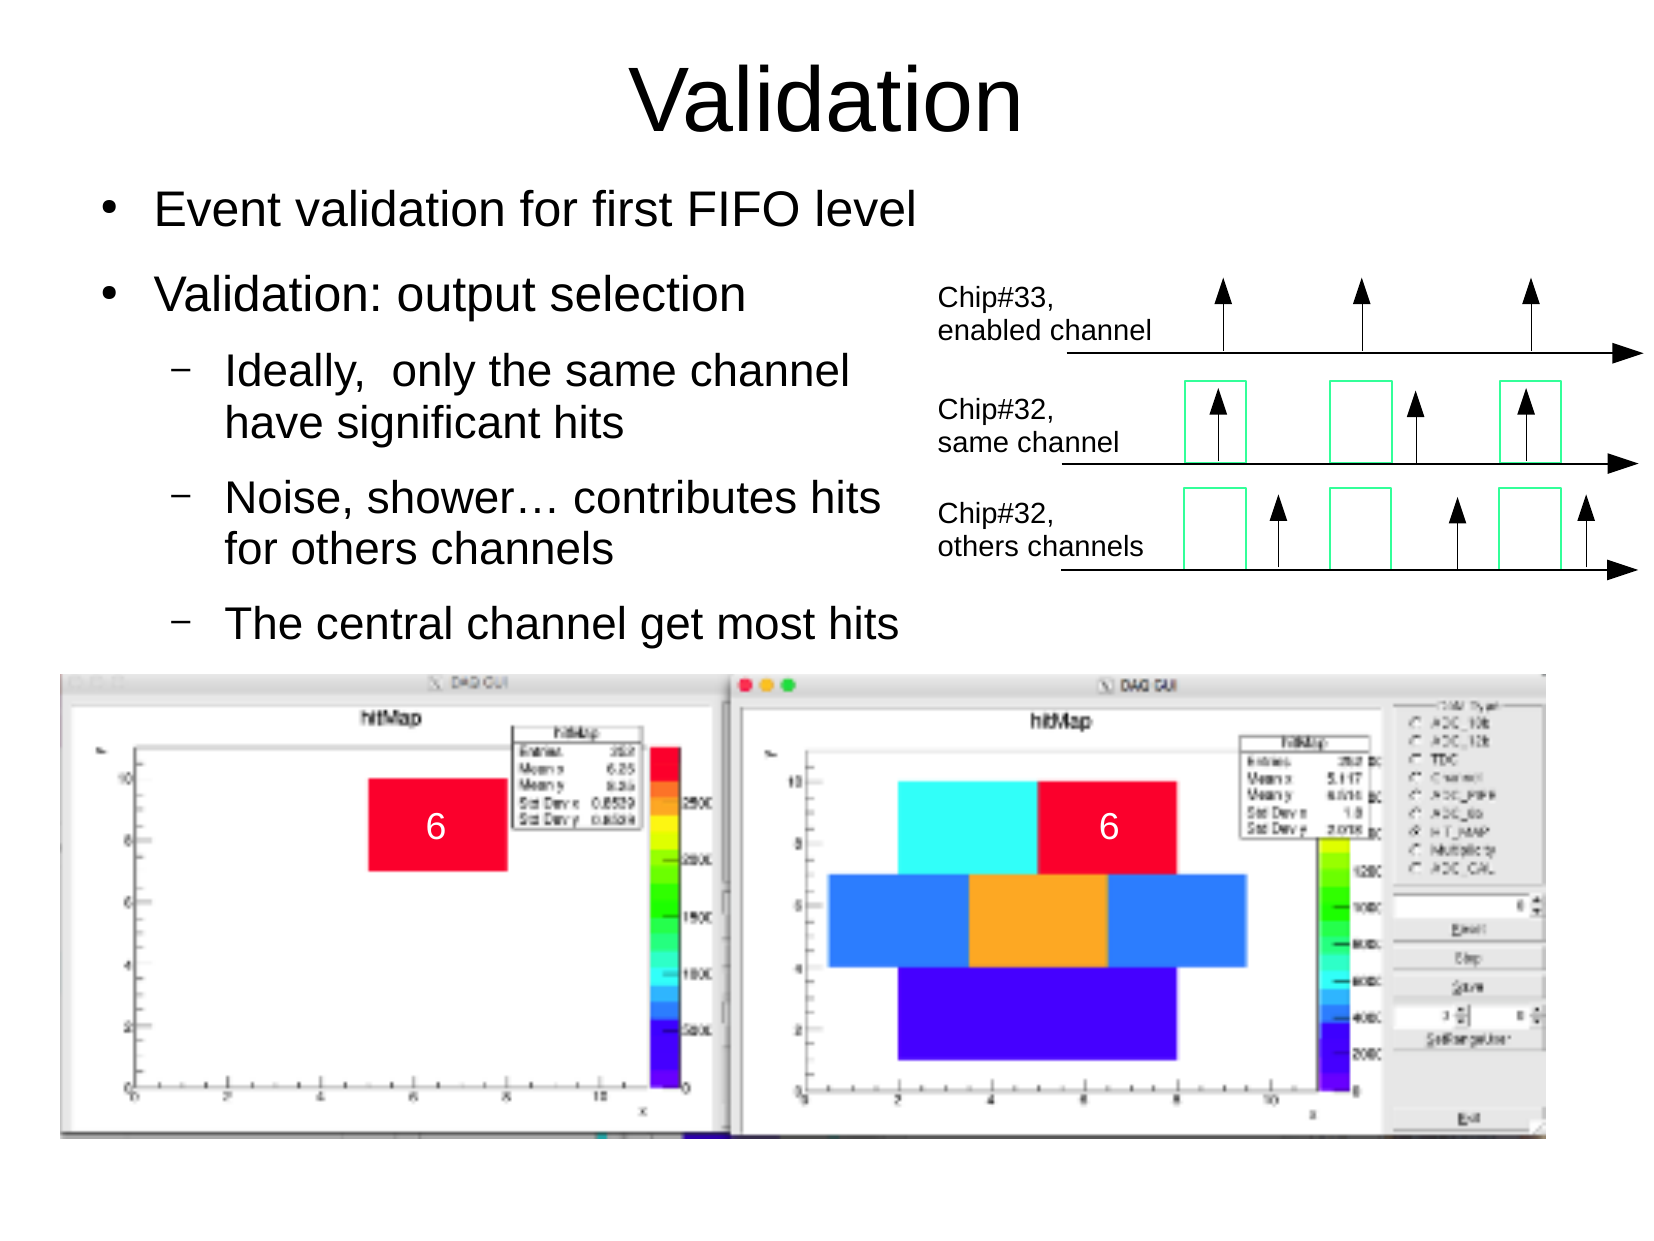

# Validation
Event validation for first FIFO level
Validation: output selection
Ideally, only the same channel have significant hits
Noise, shower… contributes hits for others channels
The central channel get most hits
Chip#33,
enabled channel
Chip#32,
same channel
Chip#32,
others channels
6
6